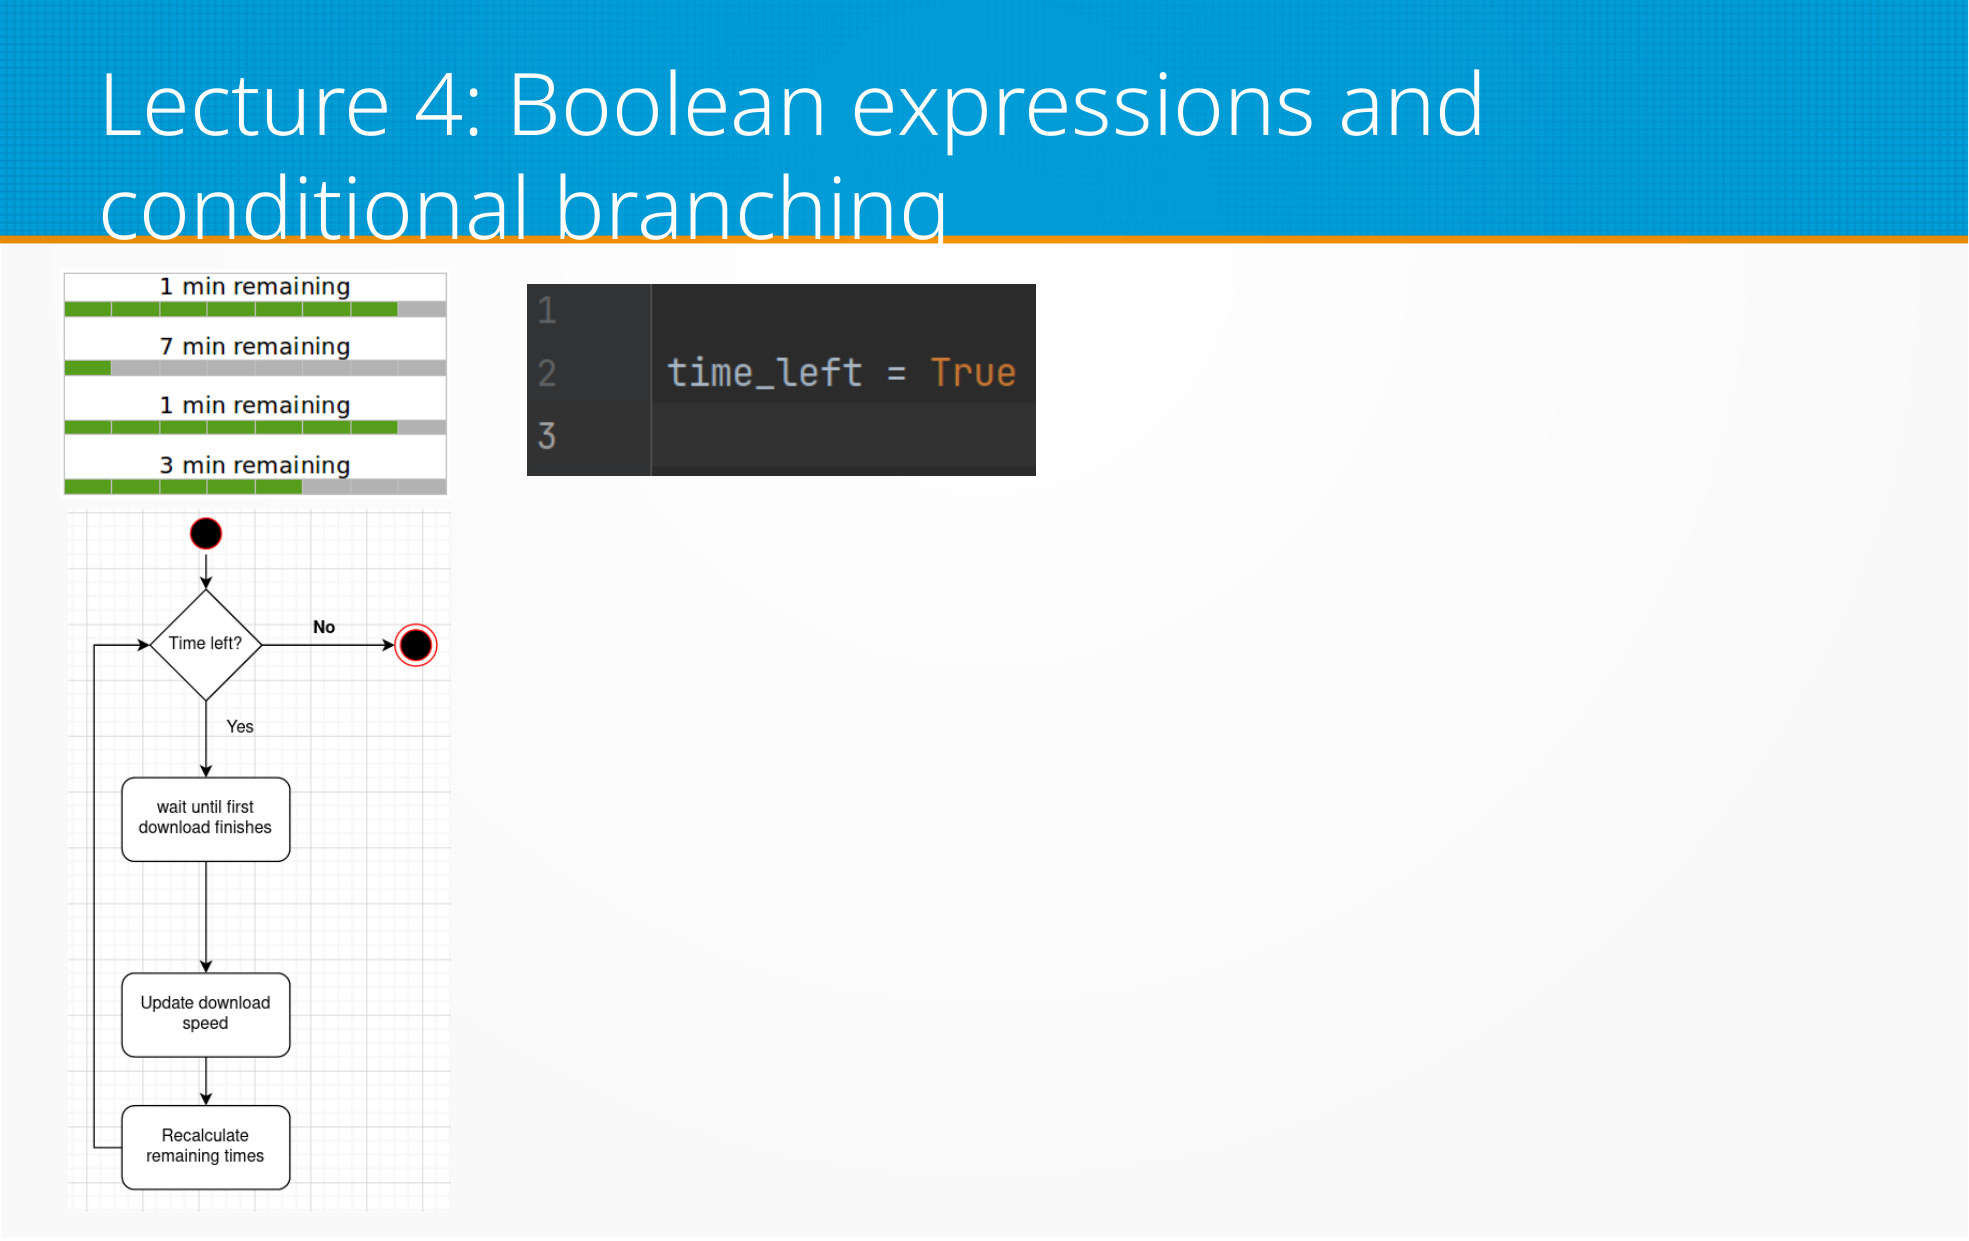

# Lecture 4: Boolean expressions and conditional branching